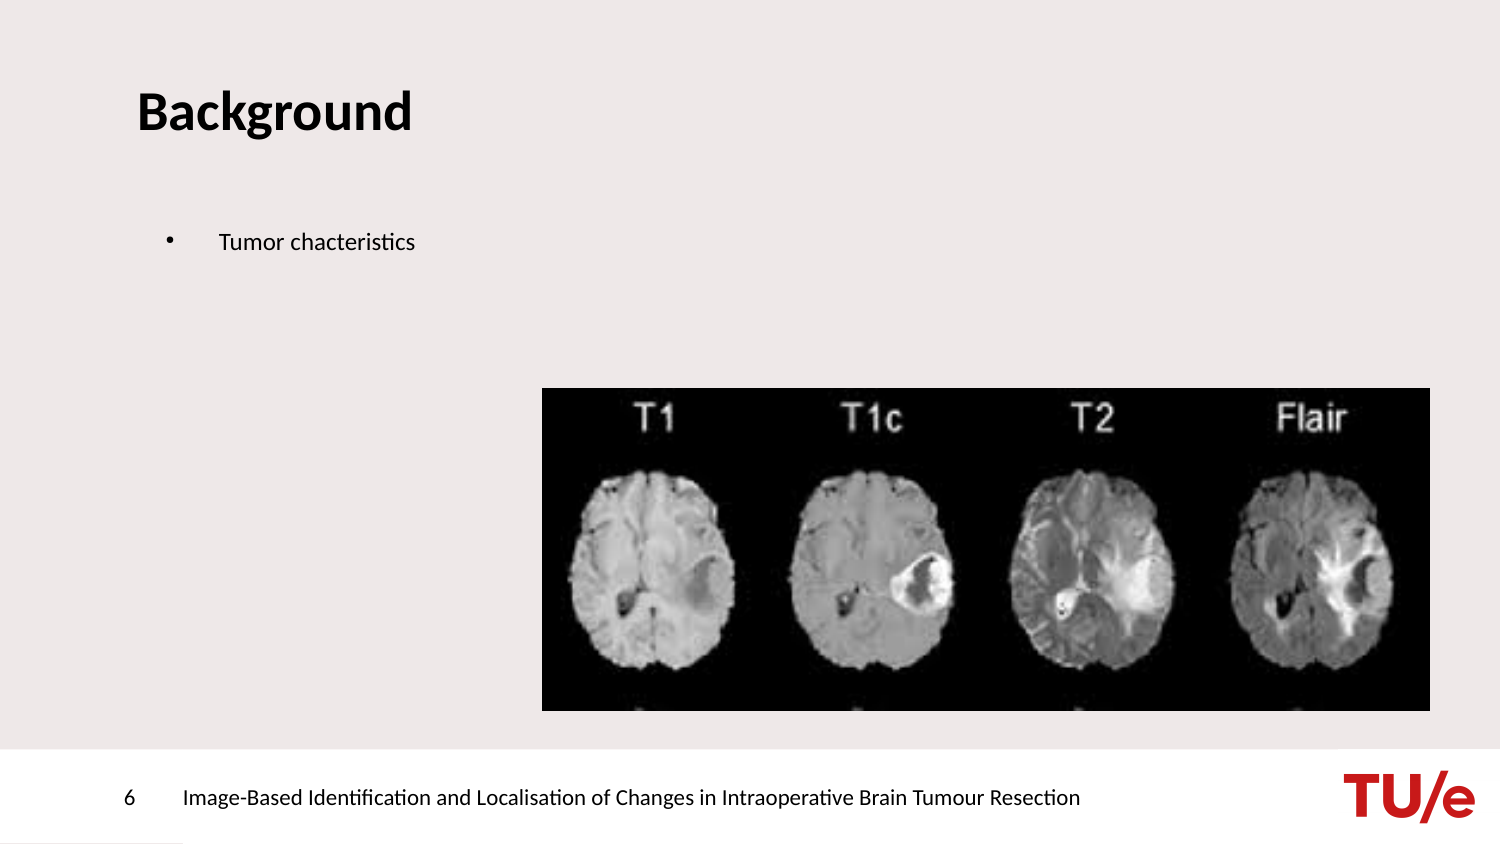

# Background
Tumor chacteristics
6
Image-Based Identification and Localisation of Changes in Intraoperative Brain Tumour Resection